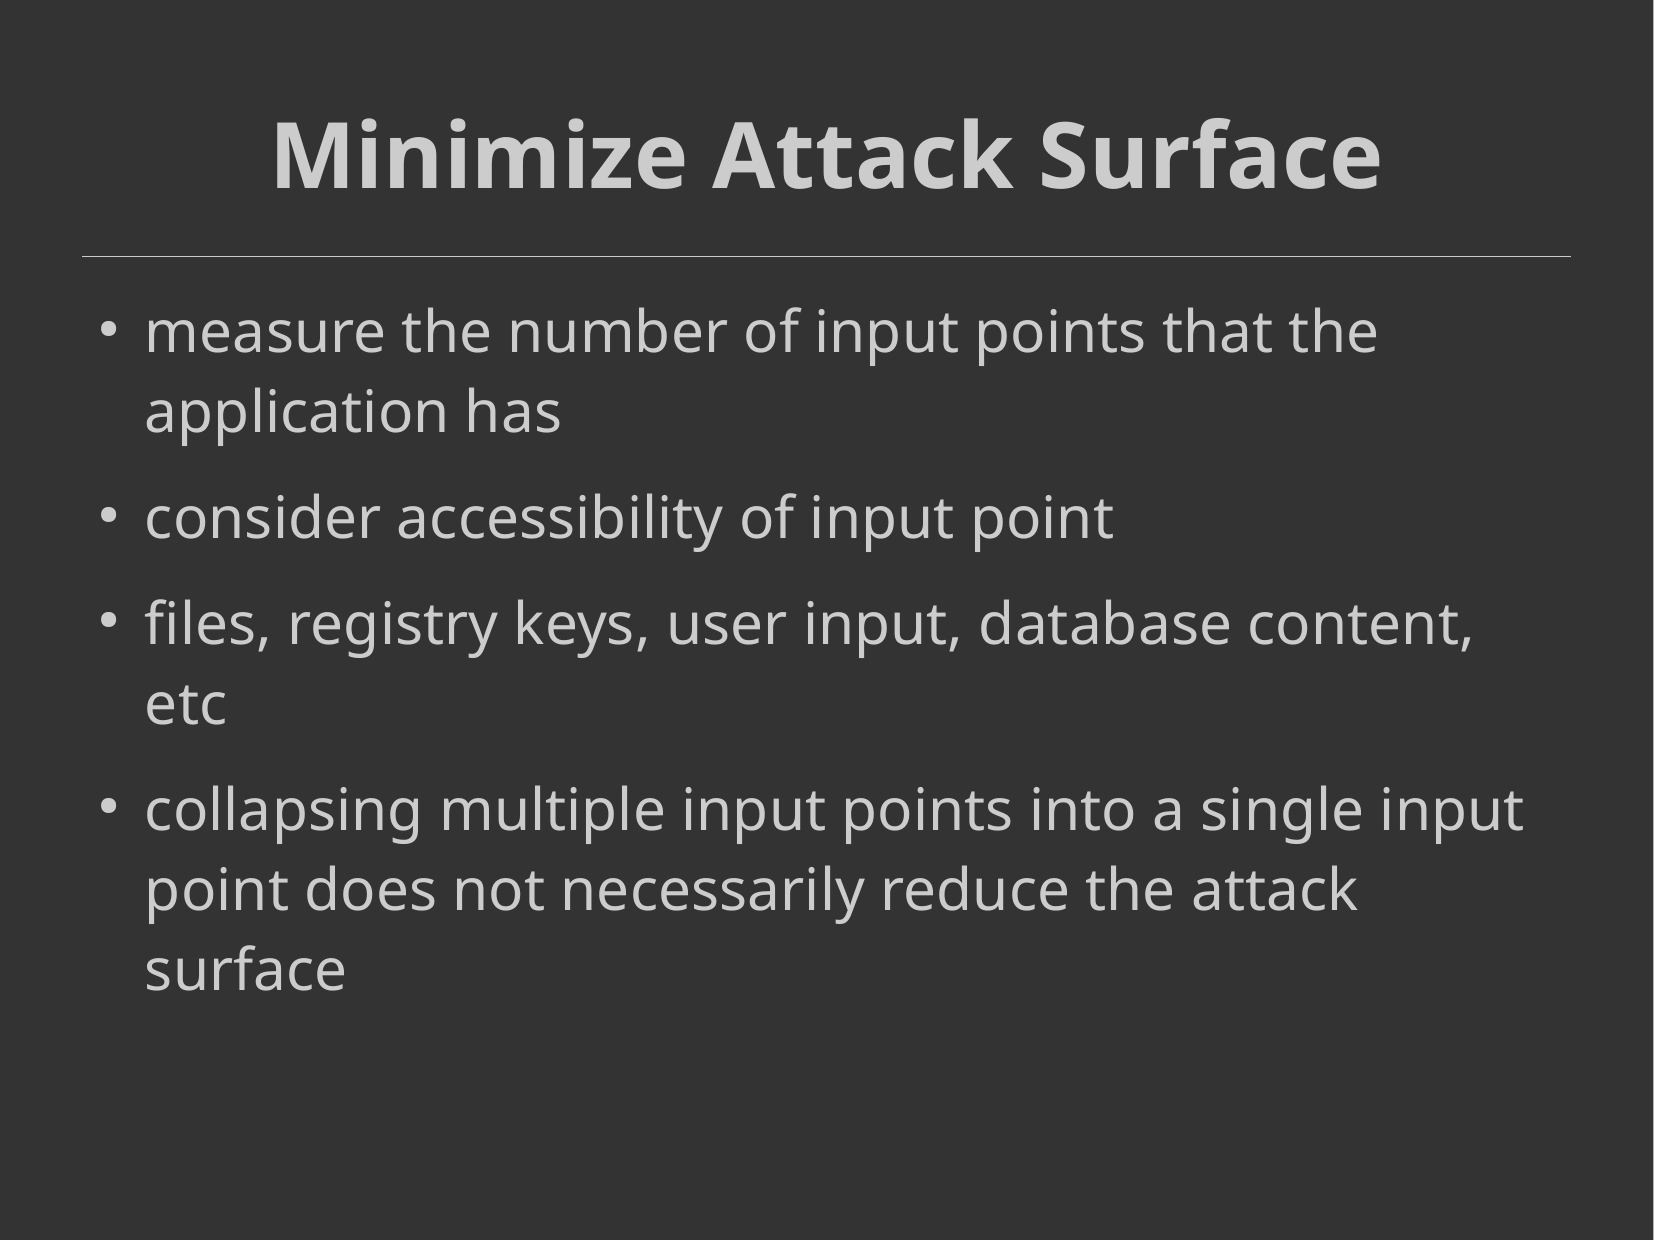

# Minimize Attack Surface
measure the number of input points that the application has
consider accessibility of input point
files, registry keys, user input, database content, etc
collapsing multiple input points into a single input point does not necessarily reduce the attack surface